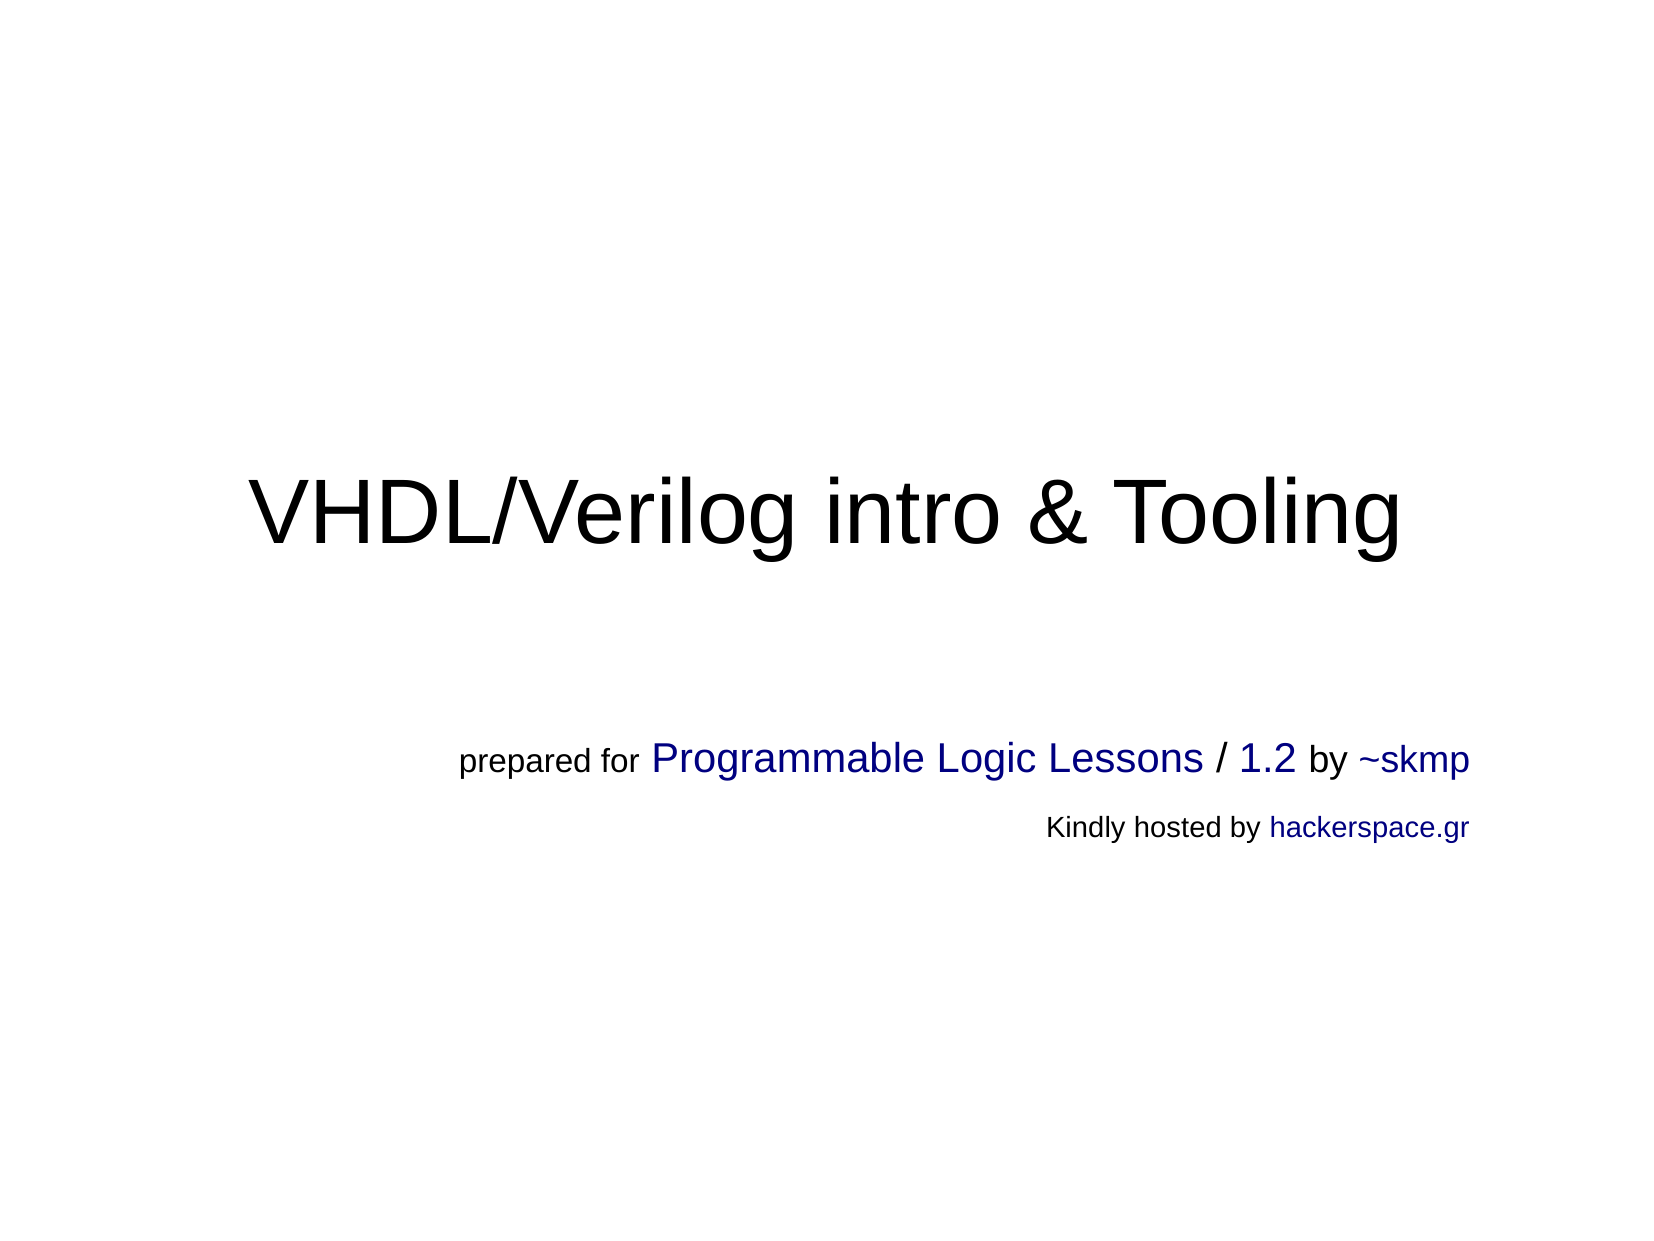

# VHDL/Verilog intro & Tooling
prepared for Programmable Logic Lessons / 1.2 by ~skmp
Kindly hosted by hackerspace.gr